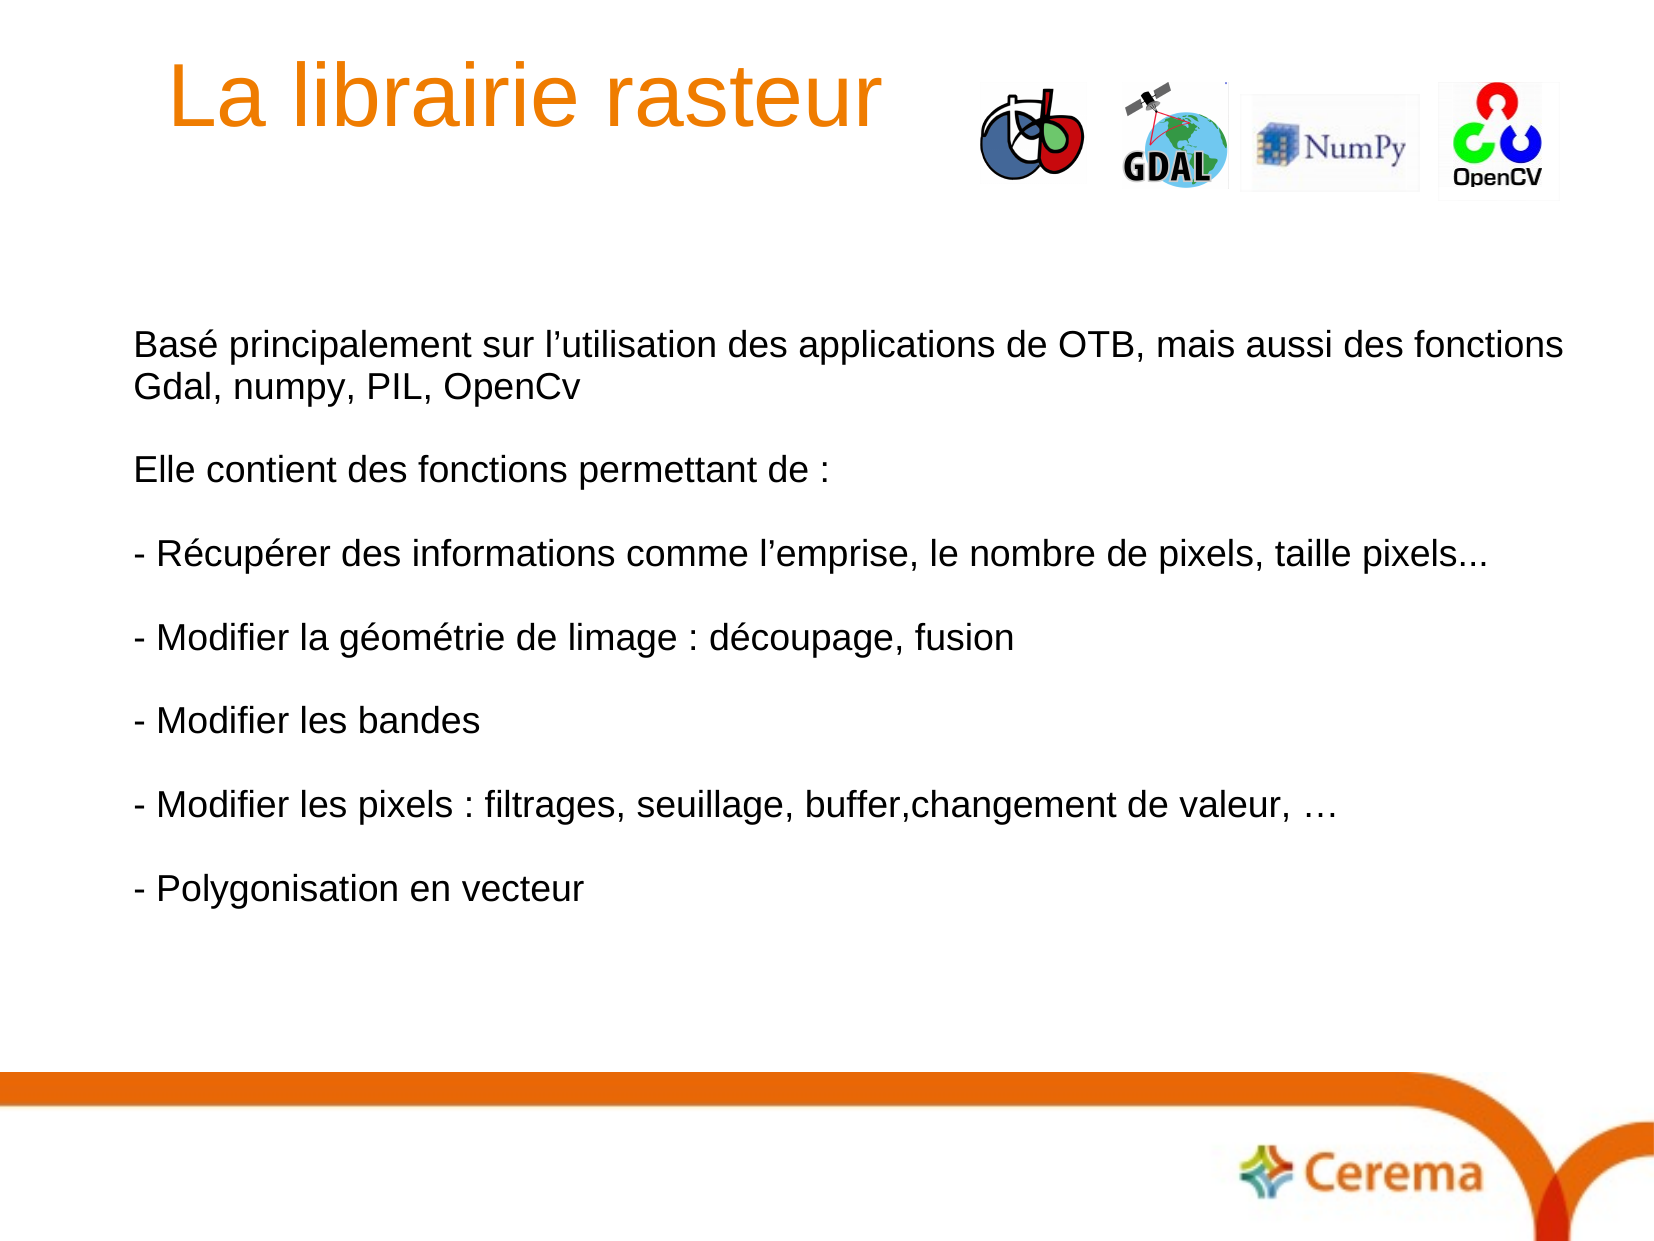

La librairie rasteur
Basé principalement sur l’utilisation des applications de OTB, mais aussi des fonctions
Gdal, numpy, PIL, OpenCv
Elle contient des fonctions permettant de :
- Récupérer des informations comme l’emprise, le nombre de pixels, taille pixels...
- Modifier la géométrie de limage : découpage, fusion
- Modifier les bandes
- Modifier les pixels : filtrages, seuillage, buffer,changement de valeur, …
- Polygonisation en vecteur